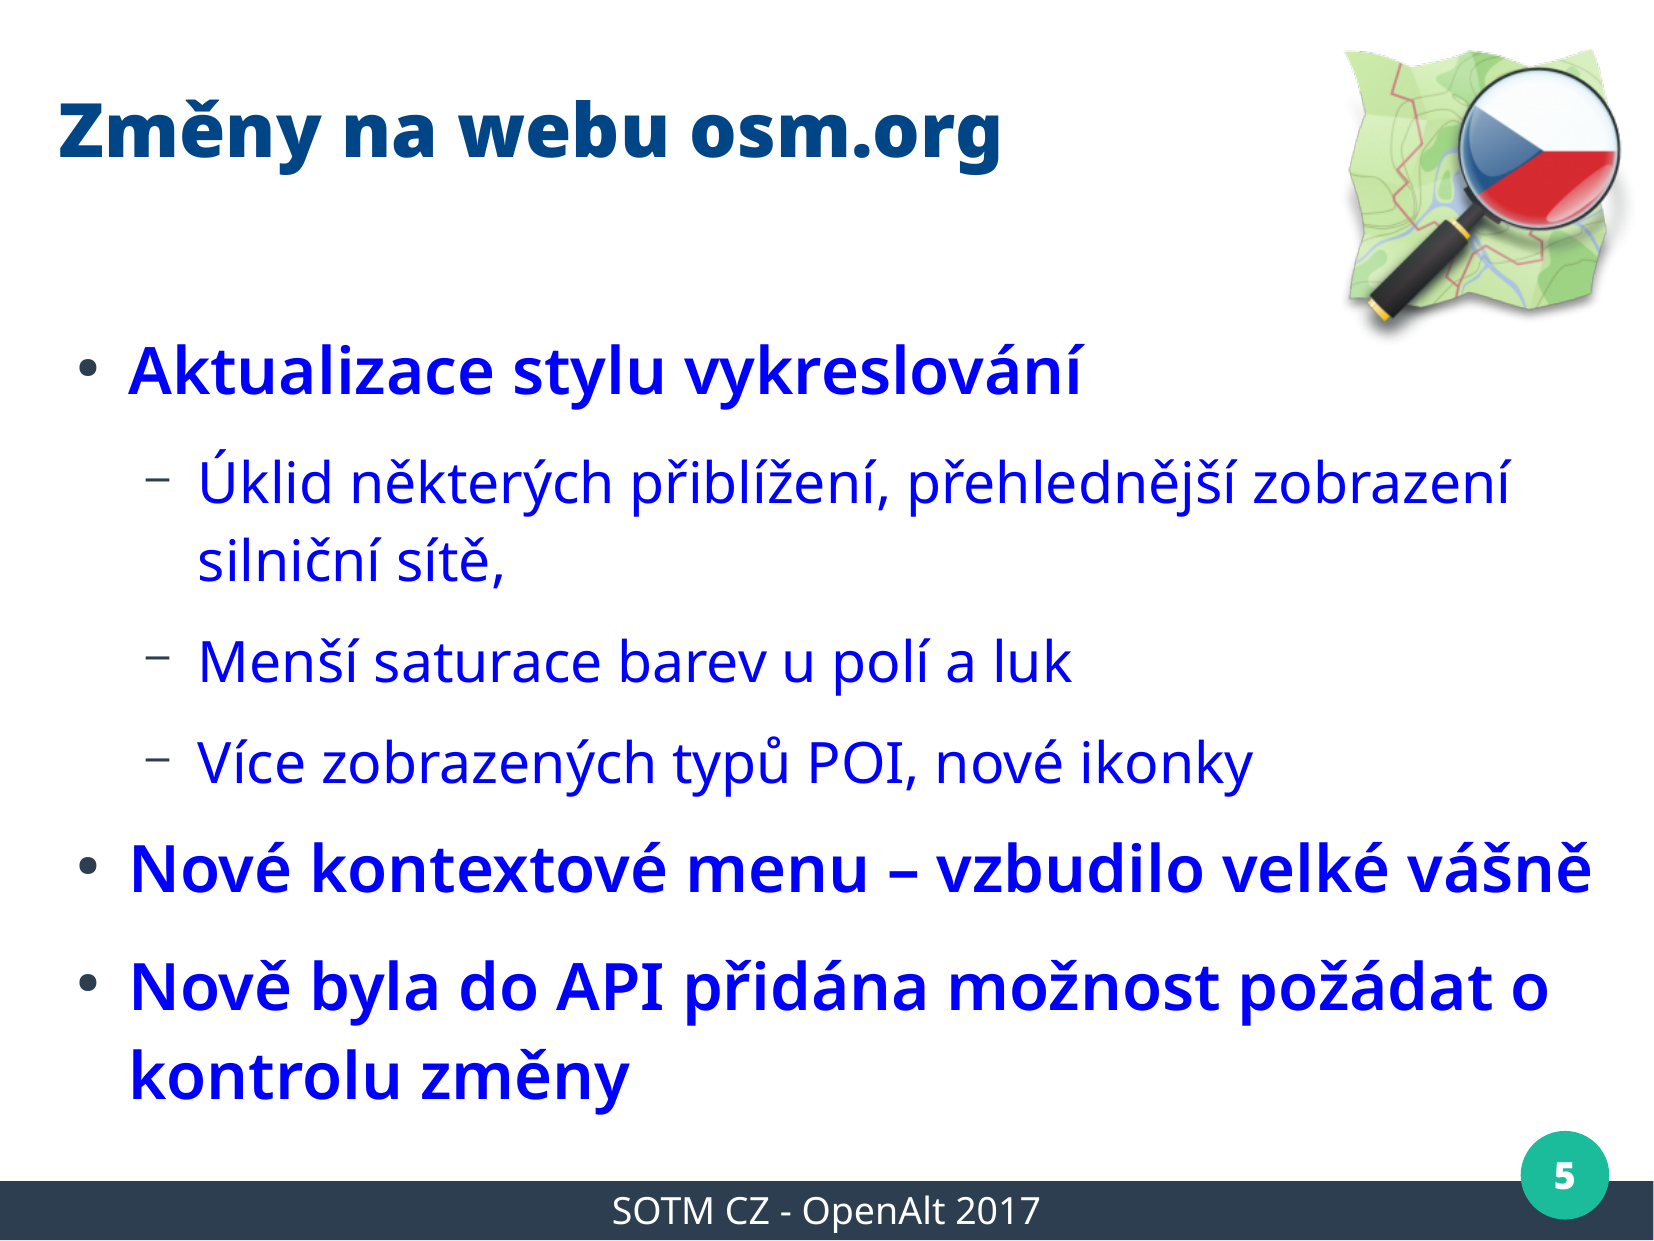

# Změny na webu osm.org
Aktualizace stylu vykreslování
Úklid některých přiblížení, přehlednější zobrazení silniční sítě,
Menší saturace barev u polí a luk
Více zobrazených typů POI, nové ikonky
Nové kontextové menu – vzbudilo velké vášně
Nově byla do API přidána možnost požádat o kontrolu změny
5
SOTM CZ - OpenAlt 2017